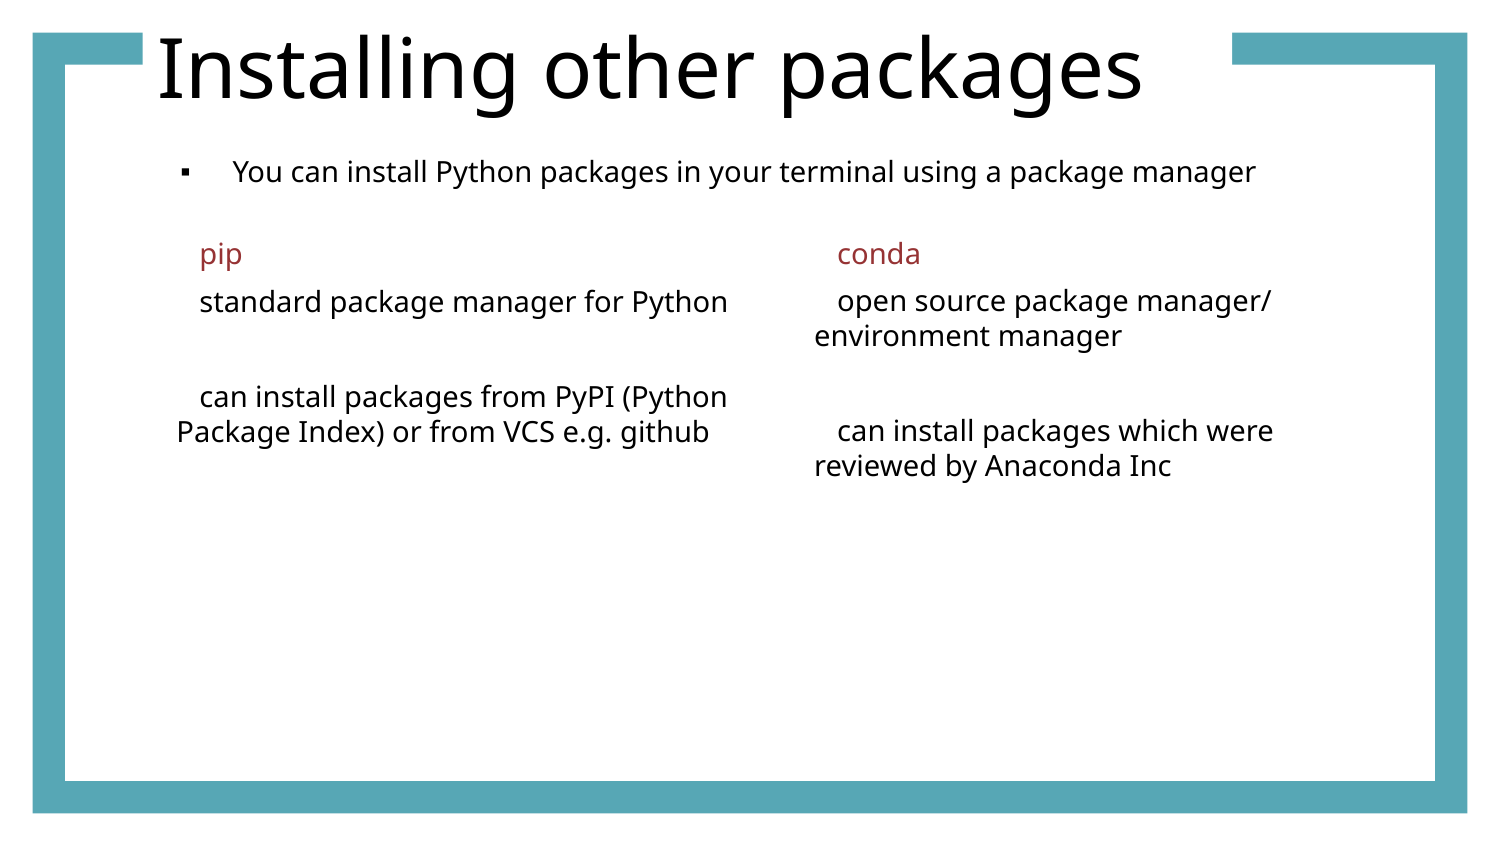

# Installing other packages
You can install Python packages in your terminal using a package manager
conda
open source package manager/ environment manager
can install packages which were reviewed by Anaconda Inc
pip
standard package manager for Python
can install packages from PyPI (Python Package Index) or from VCS e.g. github